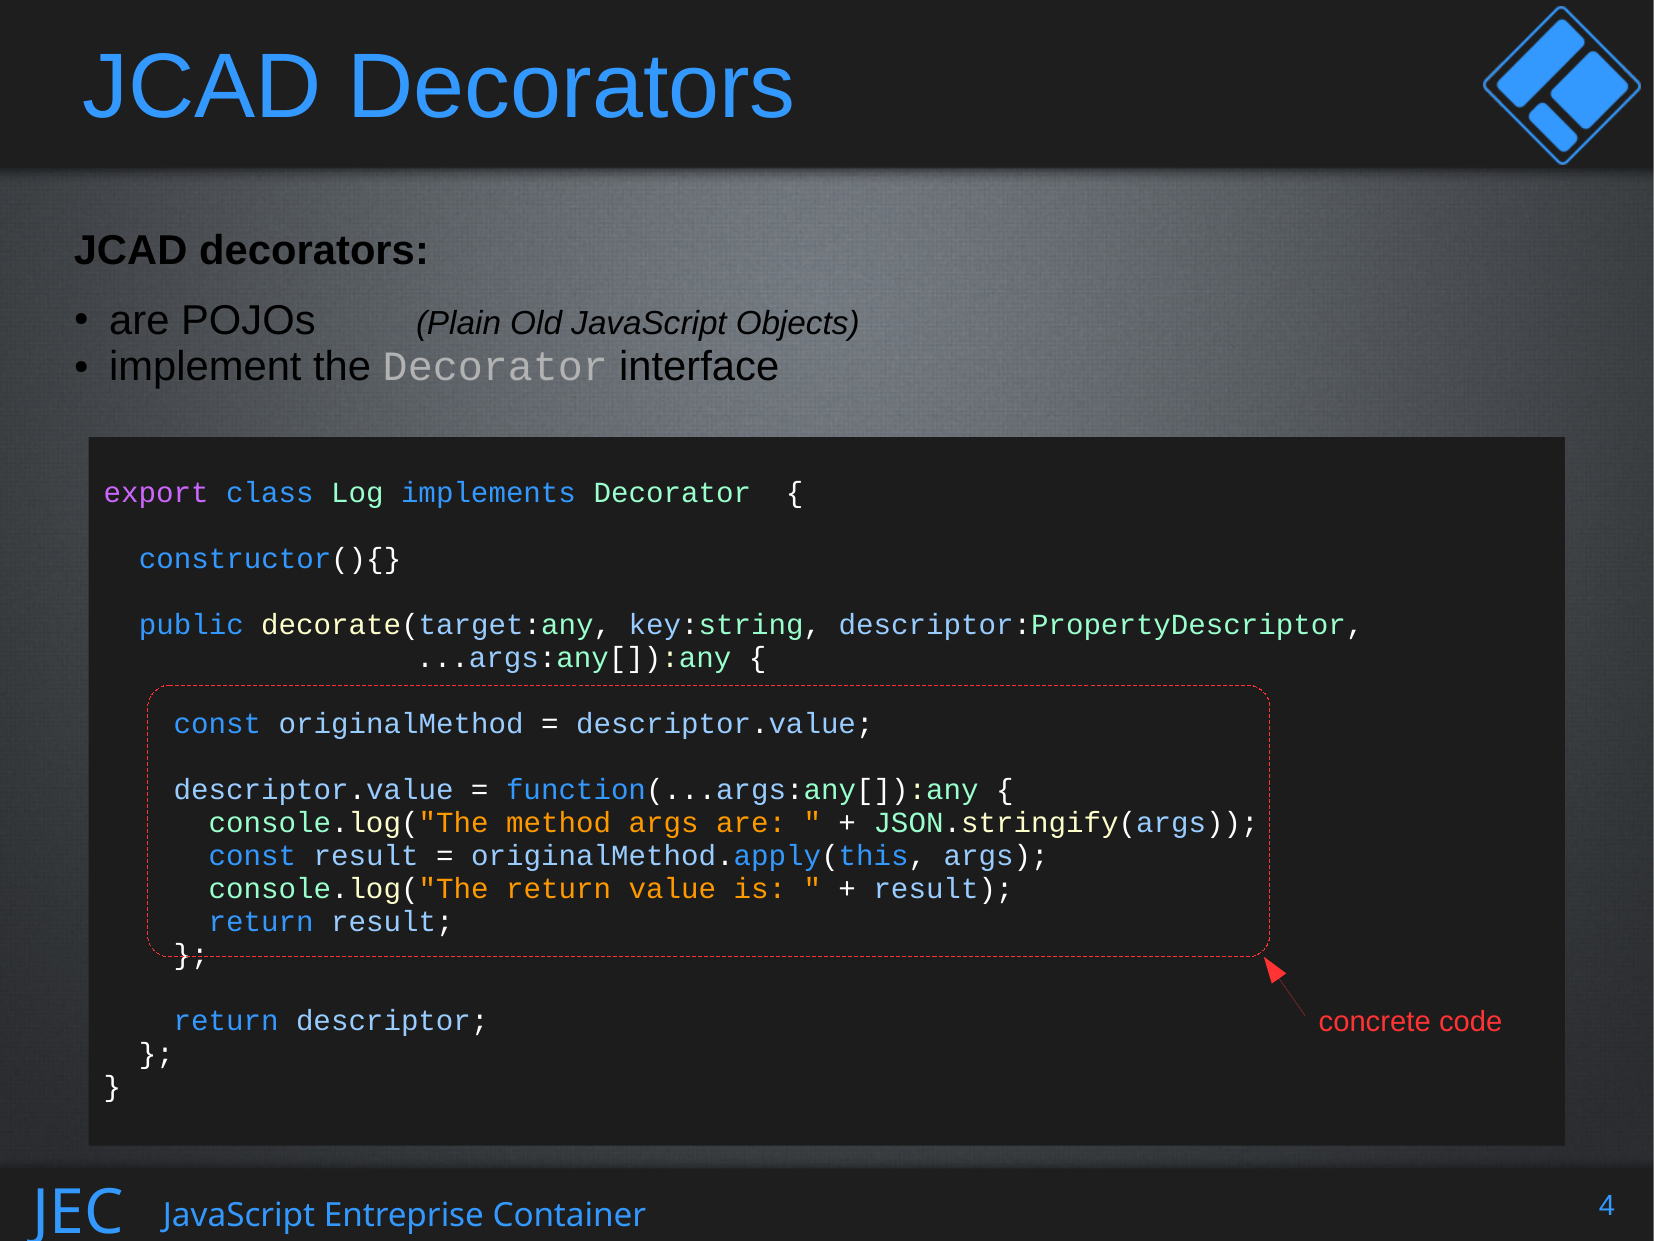

# JCAD Decorators
JCAD decorators:
are POJOs		 (Plain Old JavaScript Objects)
implement the Decorator interface
export class Log implements Decorator {
 constructor(){}
 public decorate(target:any, key:string, descriptor:PropertyDescriptor,
				 ...args:any[]):any {
 const originalMethod = descriptor.value;
 descriptor.value = function(...args:any[]):any {
 console.log("The method args are: " + JSON.stringify(args));
 const result = originalMethod.apply(this, args);
 console.log("The return value is: " + result);
 return result;
 };
 return descriptor;
 };
}
concrete code
JEC
4
JavaScript Entreprise Container